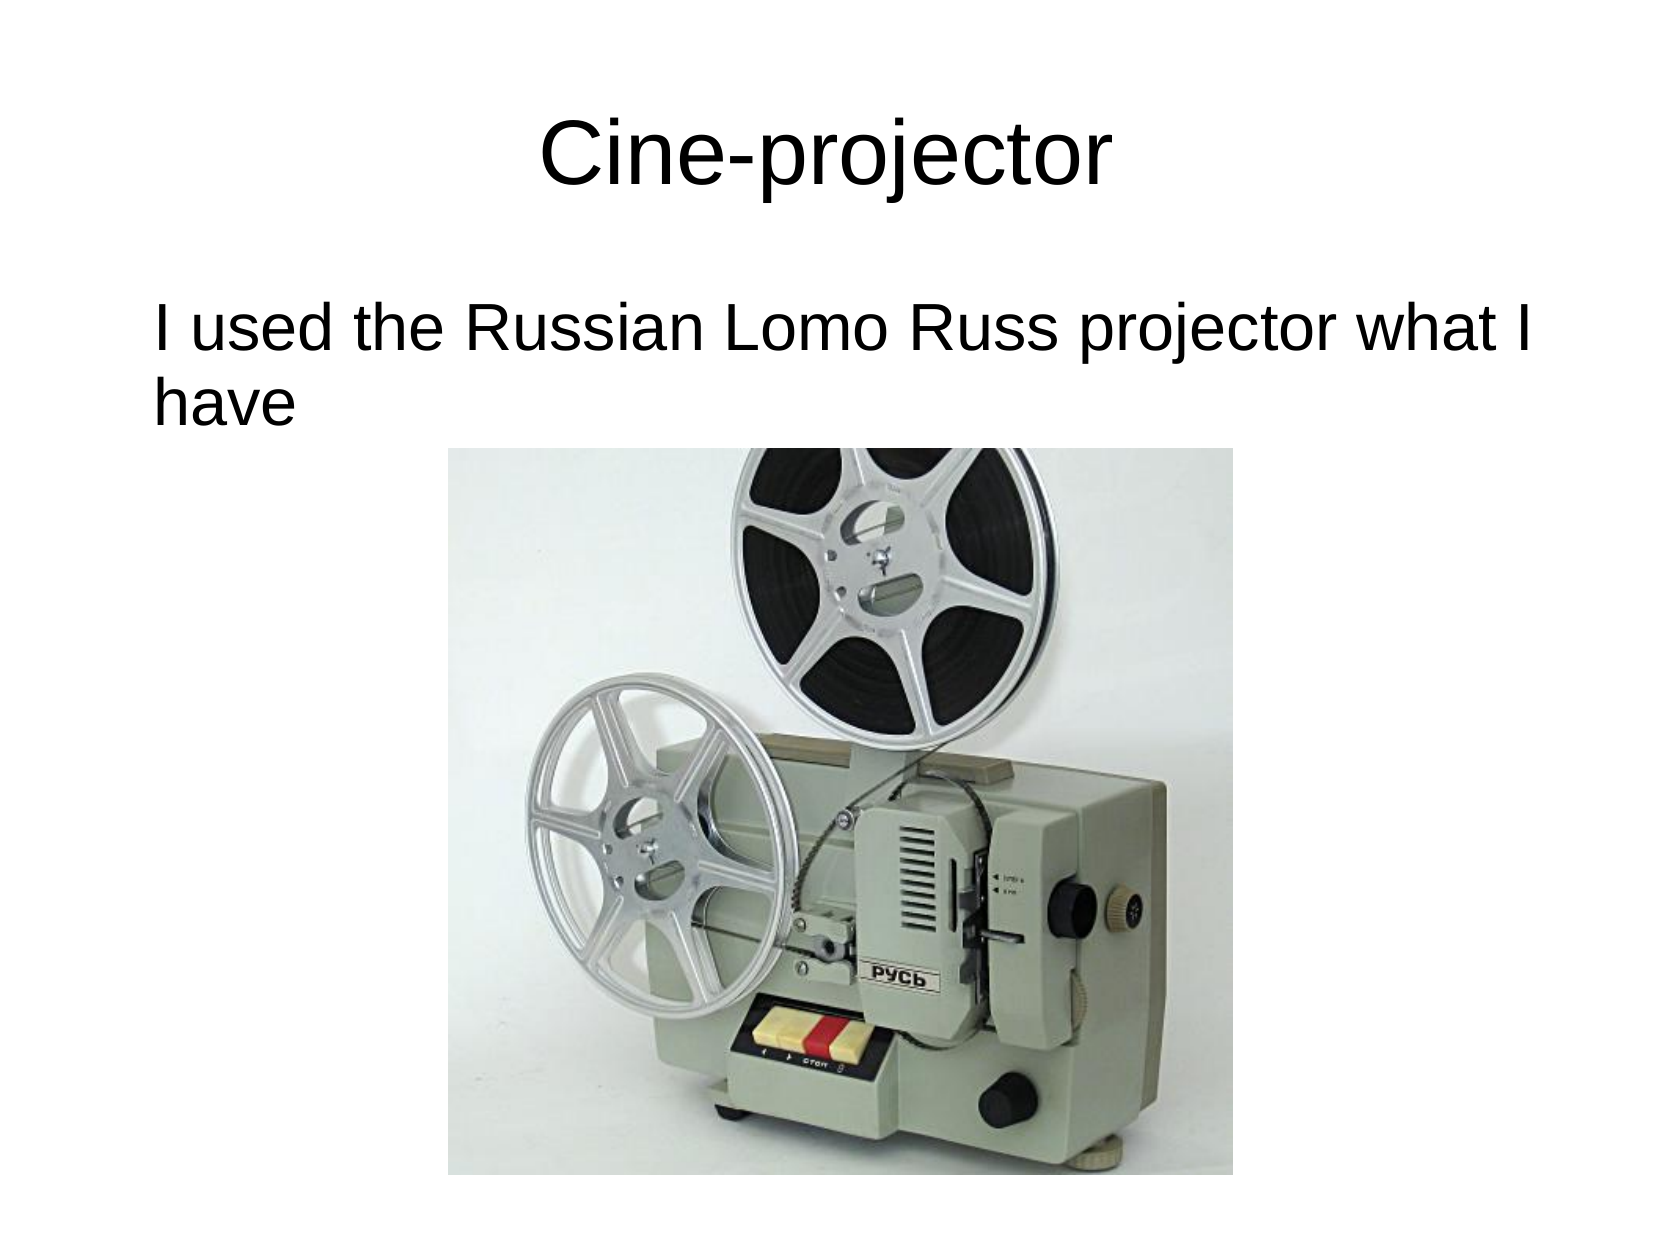

# Cine-projector
I used the Russian Lomo Russ projector what I have